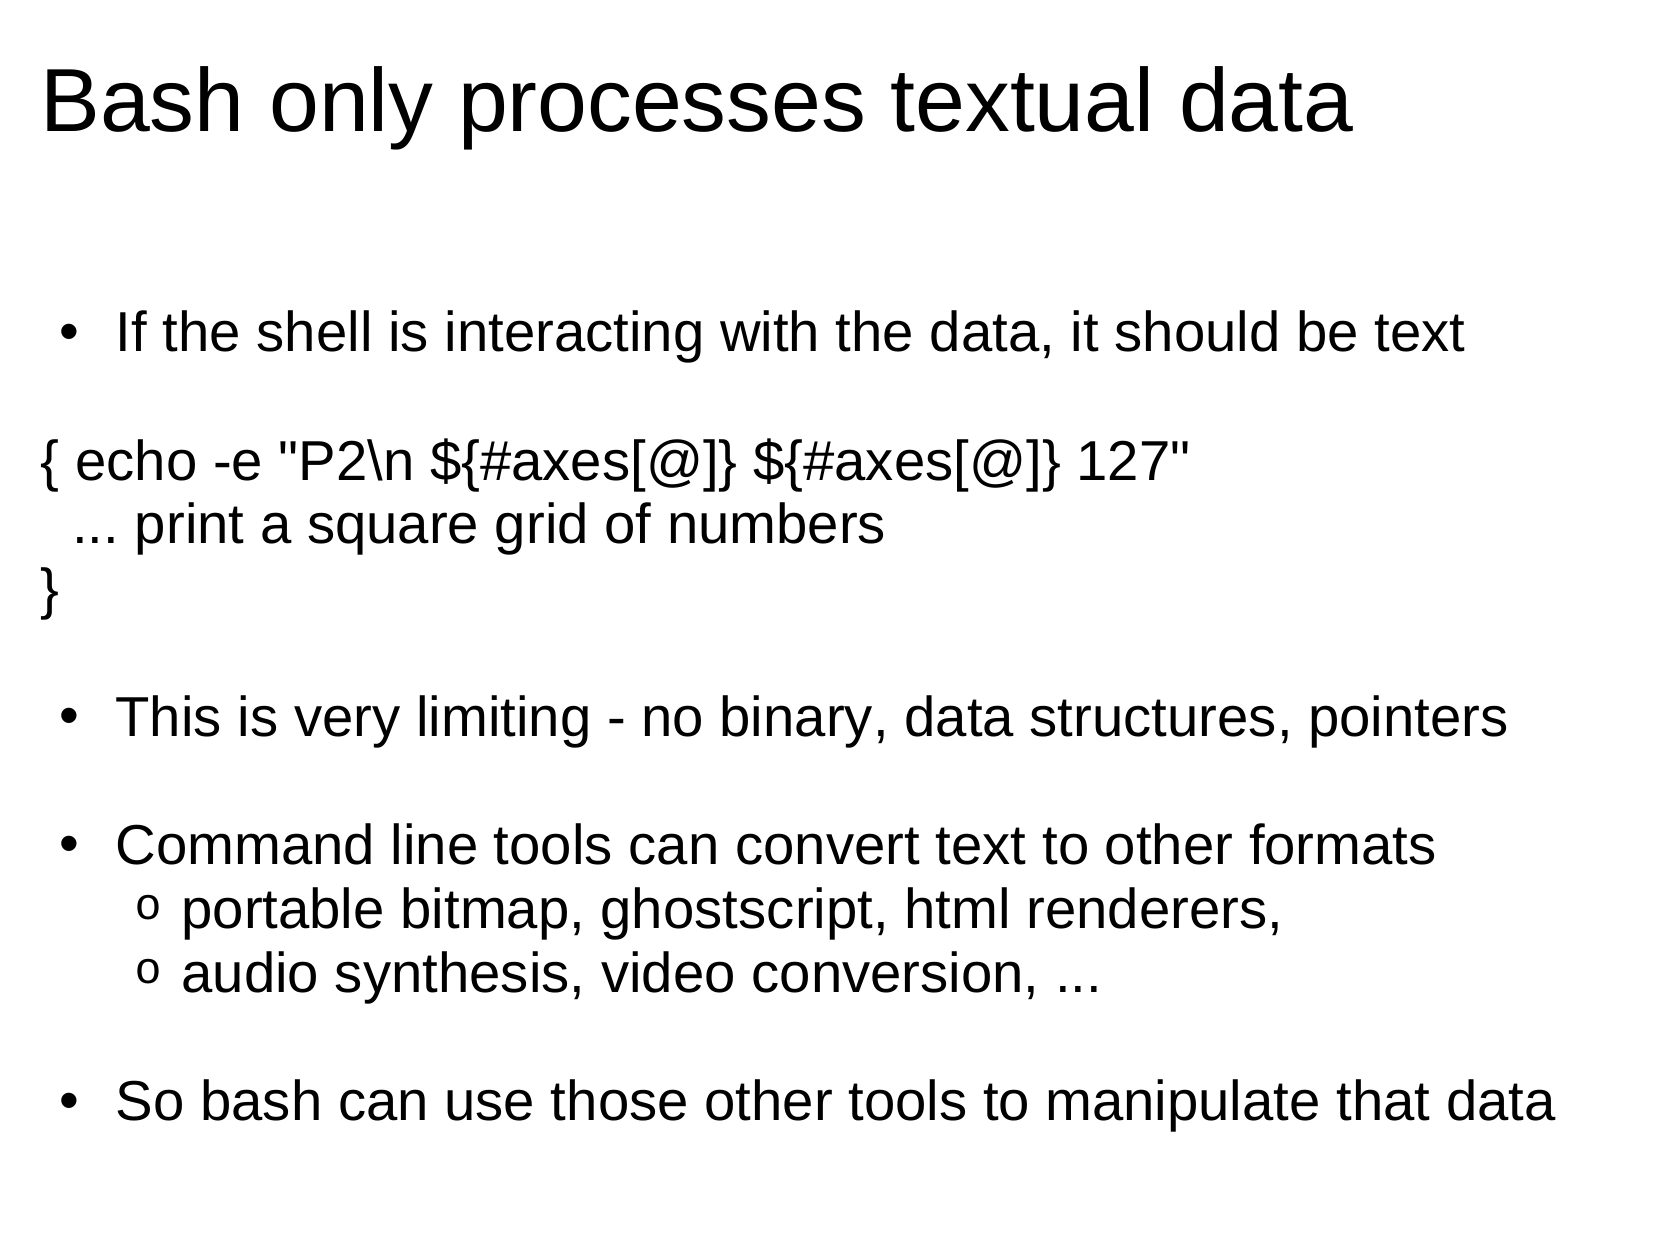

# Bash only processes textual data
If the shell is interacting with the data, it should be text
{ echo -e "P2\n ${#axes[@]} ${#axes[@]} 127"
  ... print a square grid of numbers
}
This is very limiting - no binary, data structures, pointers
Command line tools can convert text to other formats
portable bitmap, ghostscript, html renderers,
audio synthesis, video conversion, ...
So bash can use those other tools to manipulate that data